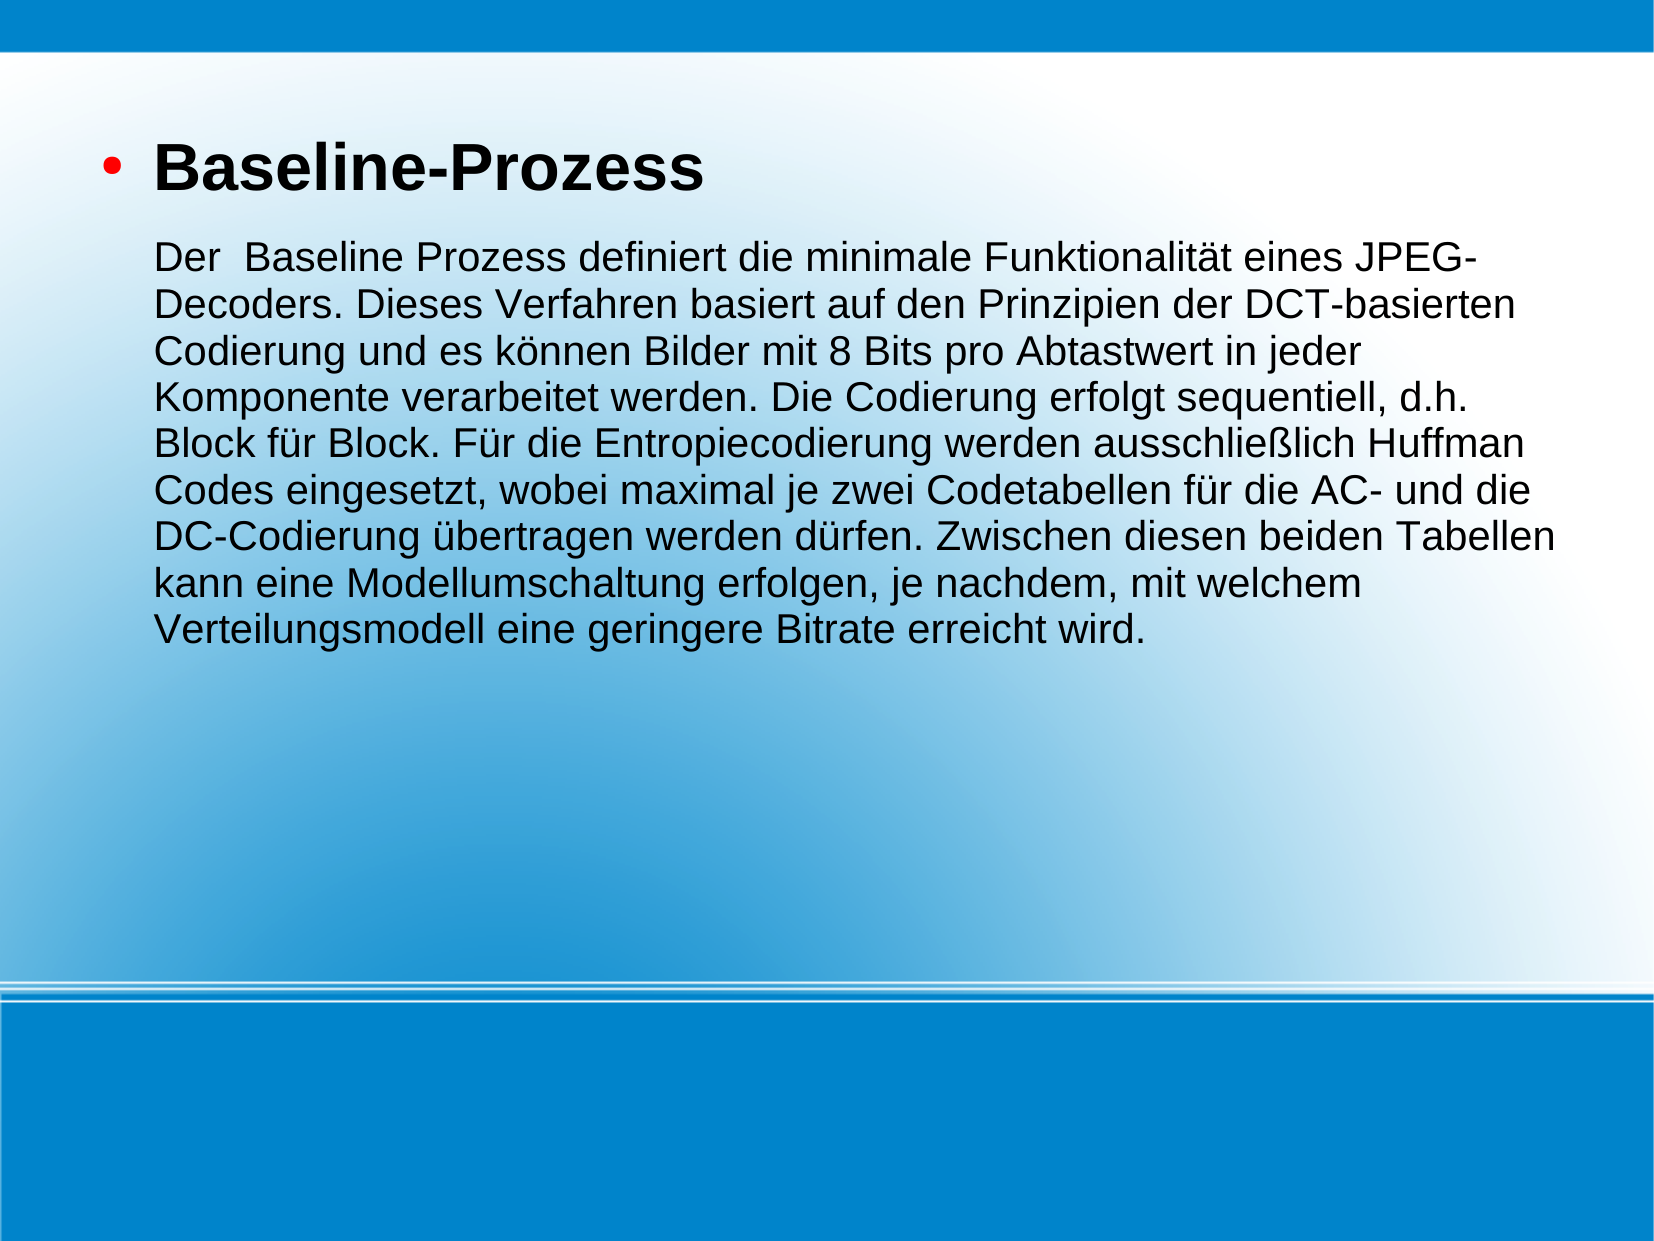

Baseline-Prozess
Der Baseline Prozess definiert die minimale Funktionalität eines JPEG-Decoders. Dieses Verfahren basiert auf den Prinzipien der DCT-basierten Codierung und es können Bilder mit 8 Bits pro Abtastwert in jeder Komponente verarbeitet werden. Die Codierung erfolgt sequentiell, d.h. Block für Block. Für die Entropiecodierung werden ausschließlich Huffman Codes eingesetzt, wobei maximal je zwei Codetabellen für die AC- und die DC-Codierung übertragen werden dürfen. Zwischen diesen beiden Tabellen kann eine Modellumschaltung erfolgen, je nachdem, mit welchem Verteilungsmodell eine geringere Bitrate erreicht wird.
#